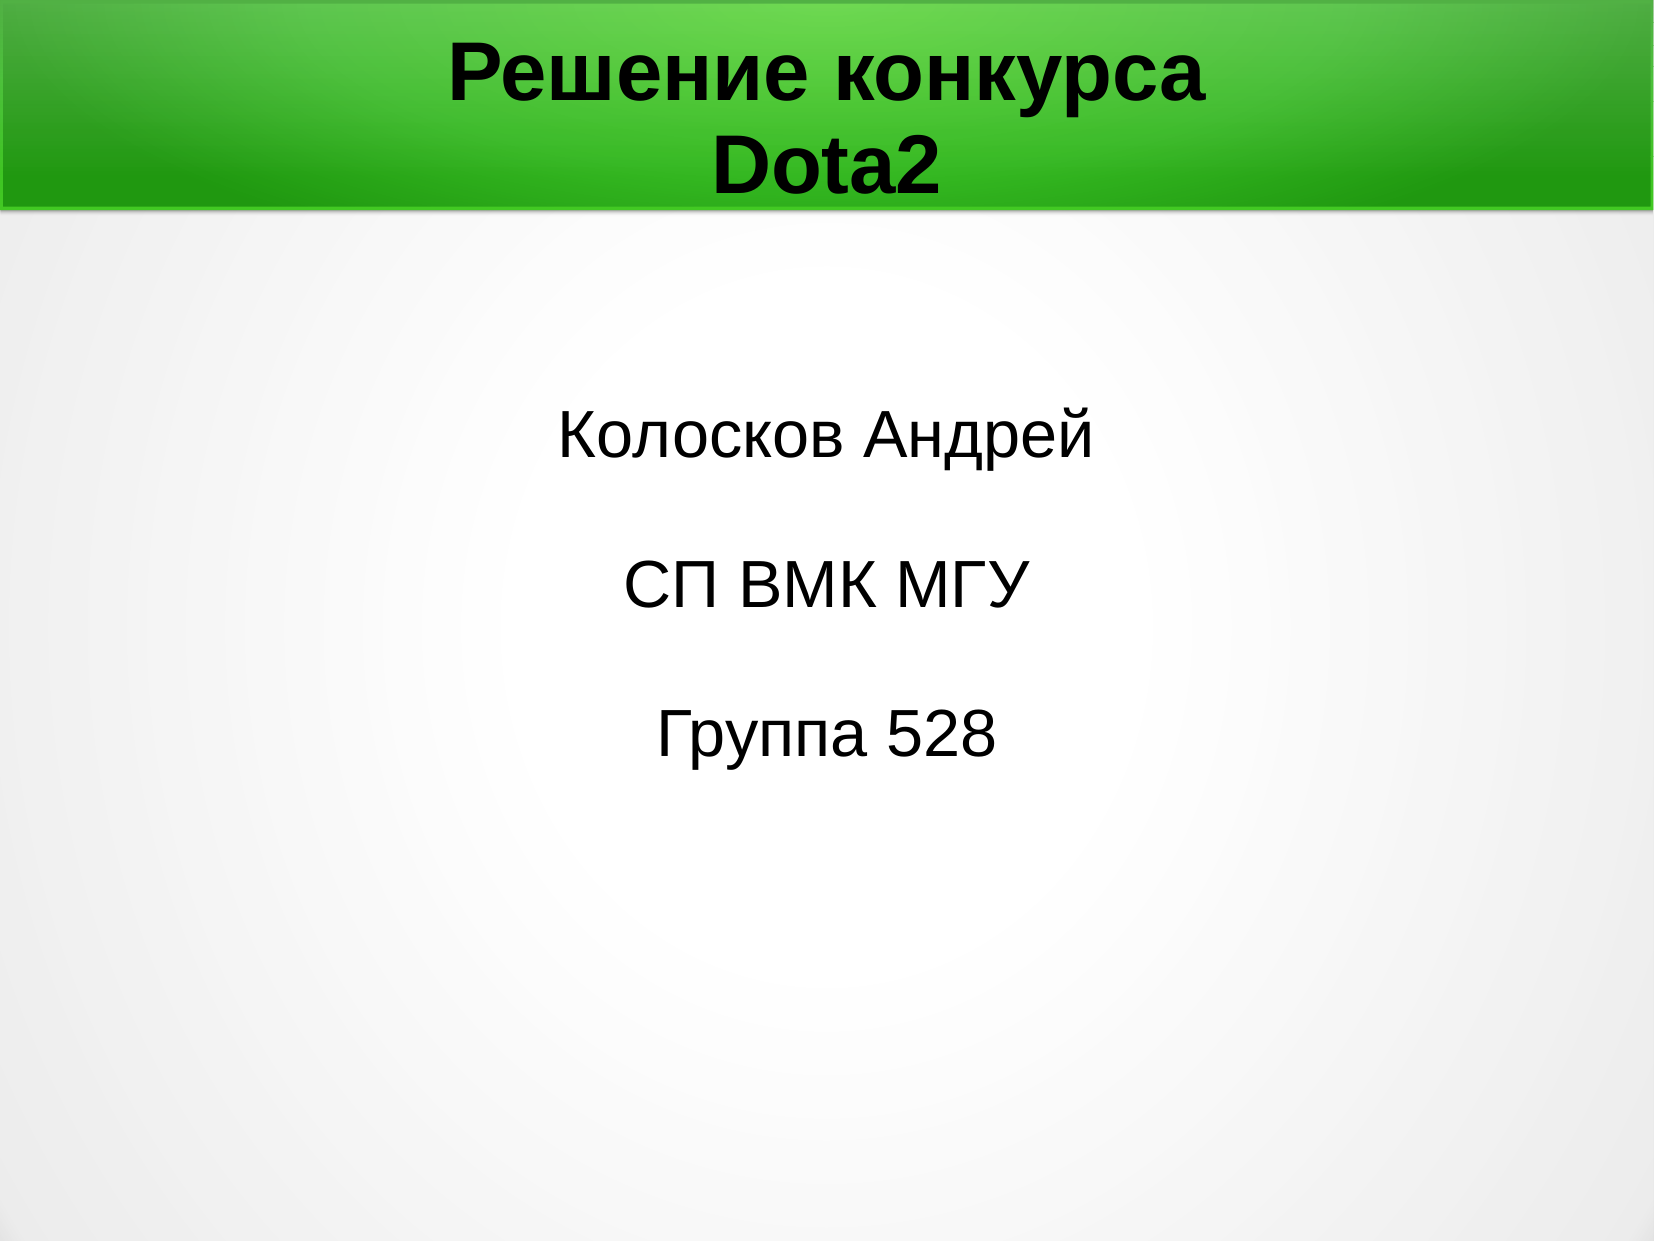

# Решение конкурса Dota2
Колосков Андрей
СП ВМК МГУ
Группа 528